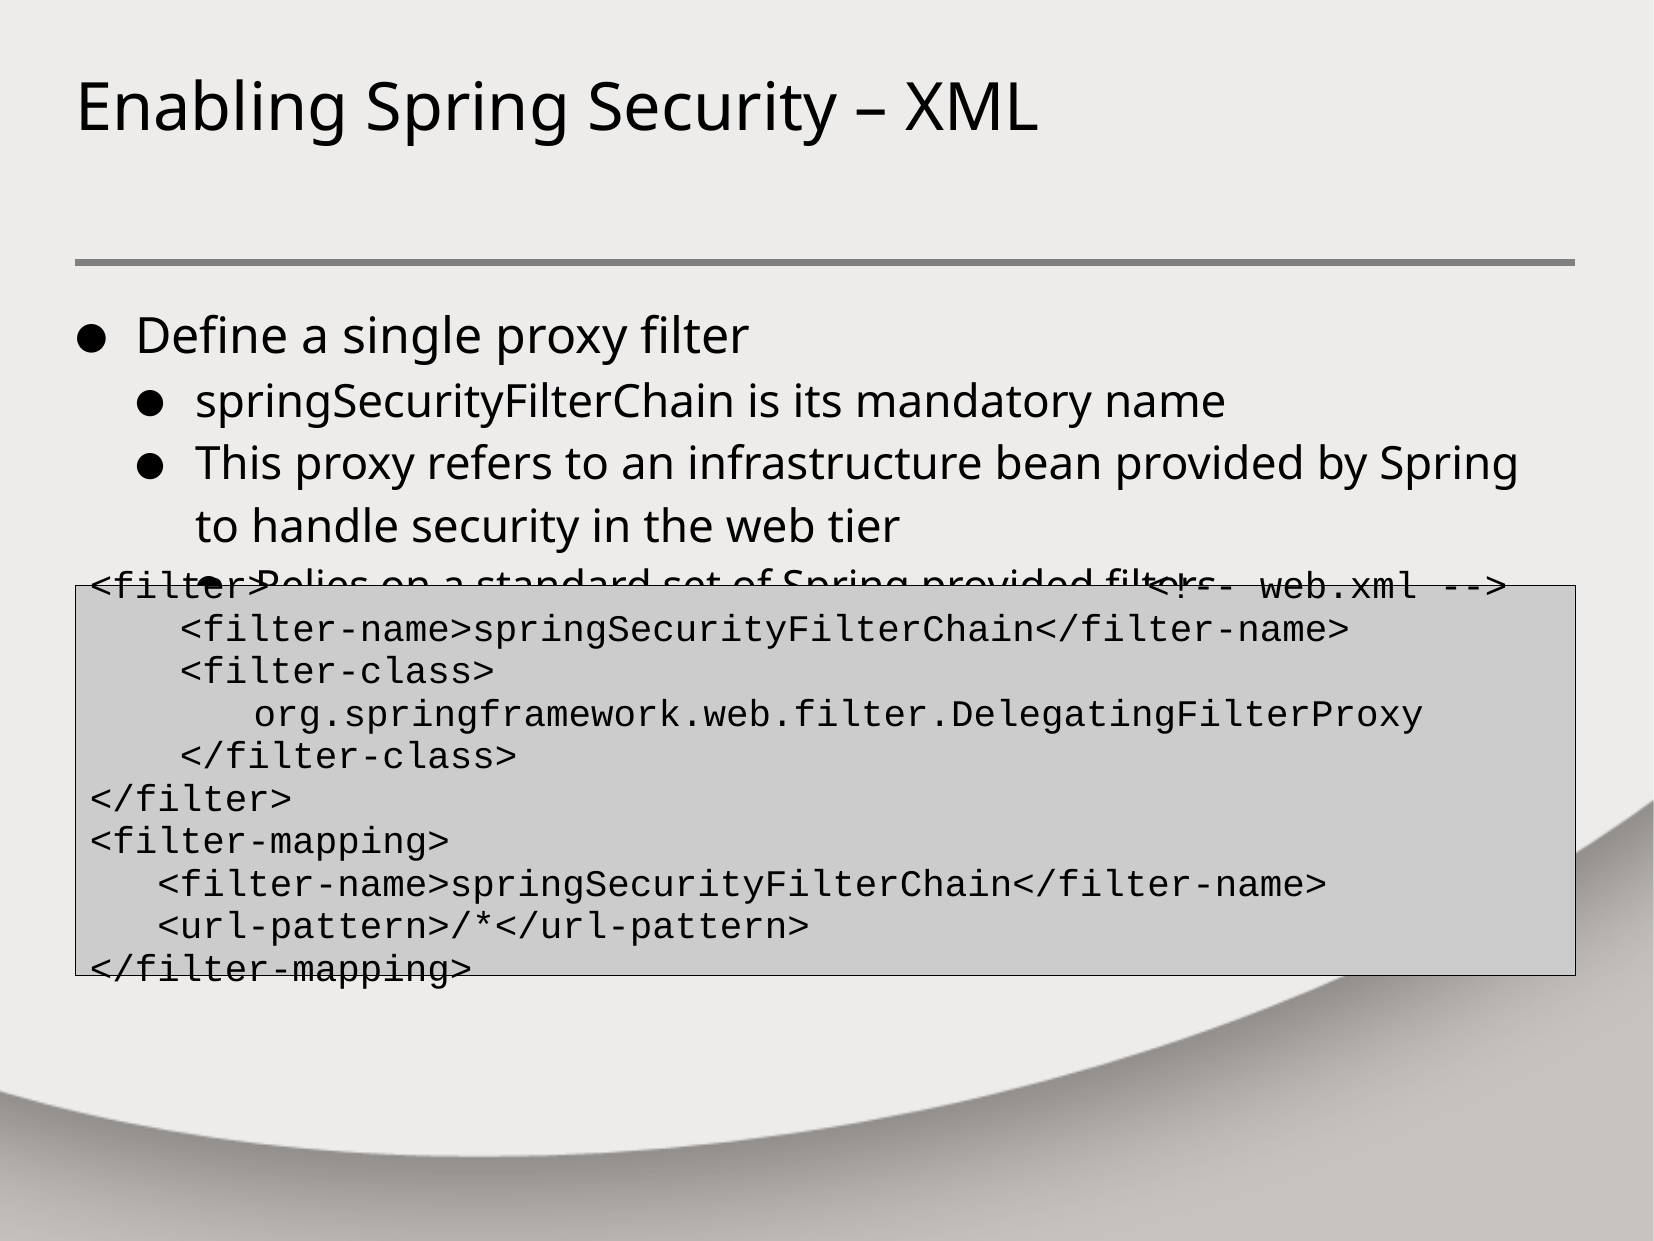

# Enabling Spring Security – XML
Define a single proxy filter
springSecurityFilterChain is its mandatory name
This proxy refers to an infrastructure bean provided by Spring to handle security in the web tier
Relies on a standard set of Spring provided filters
<filter> <!-- web.xml -->
 <filter-name>springSecurityFilterChain</filter-name>
 <filter-class>
	 org.springframework.web.filter.DelegatingFilterProxy
 </filter-class>
</filter>
<filter-mapping>
 <filter-name>springSecurityFilterChain</filter-name>
 <url-pattern>/*</url-pattern>
</filter-mapping>